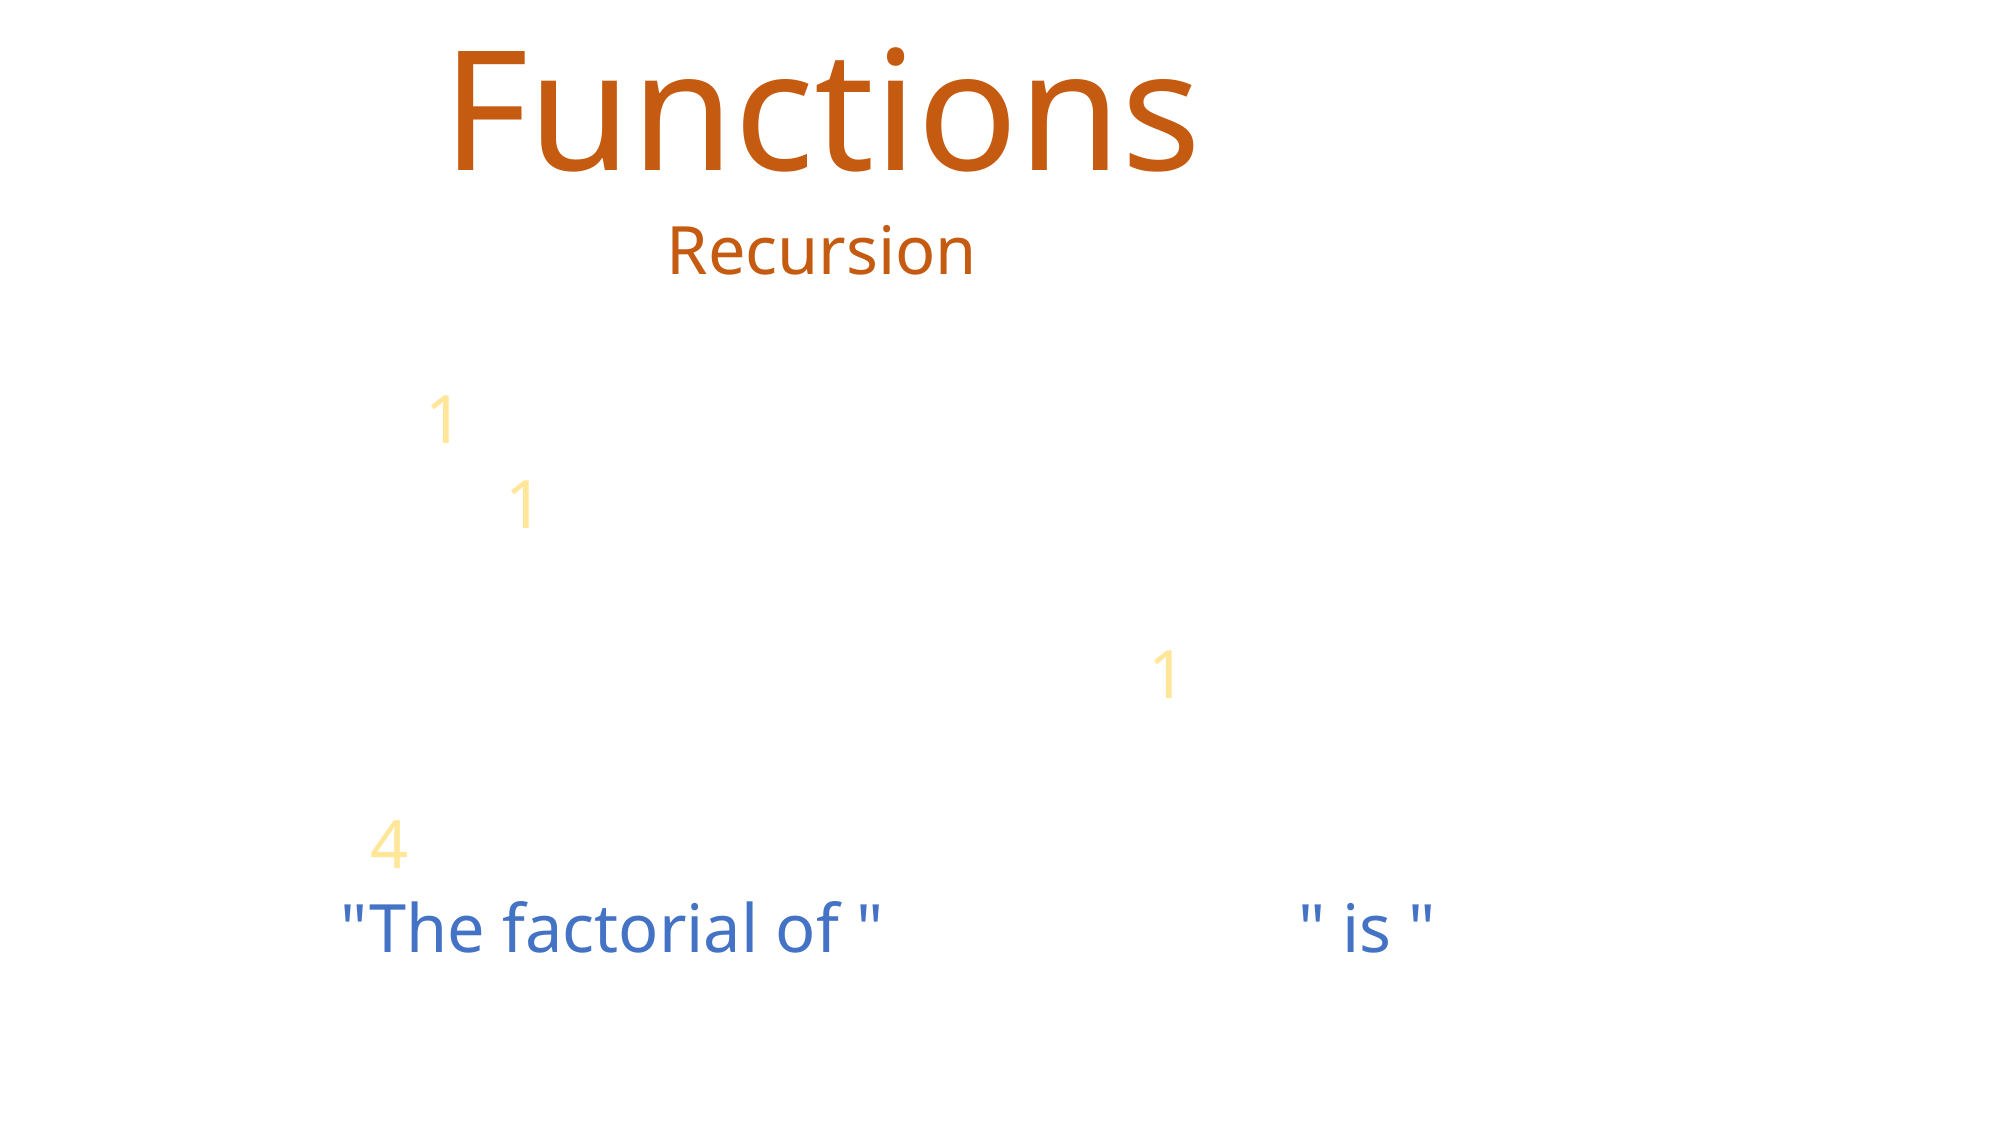

# Functions
Recursion
def calc_factorial(x):
 if x == 1:
 return 1
 else:
 return (x * calc_factorial(x - 1))
num = 4
print( "The factorial of " + str(num) + " is " + str(calc_factorial(num)))